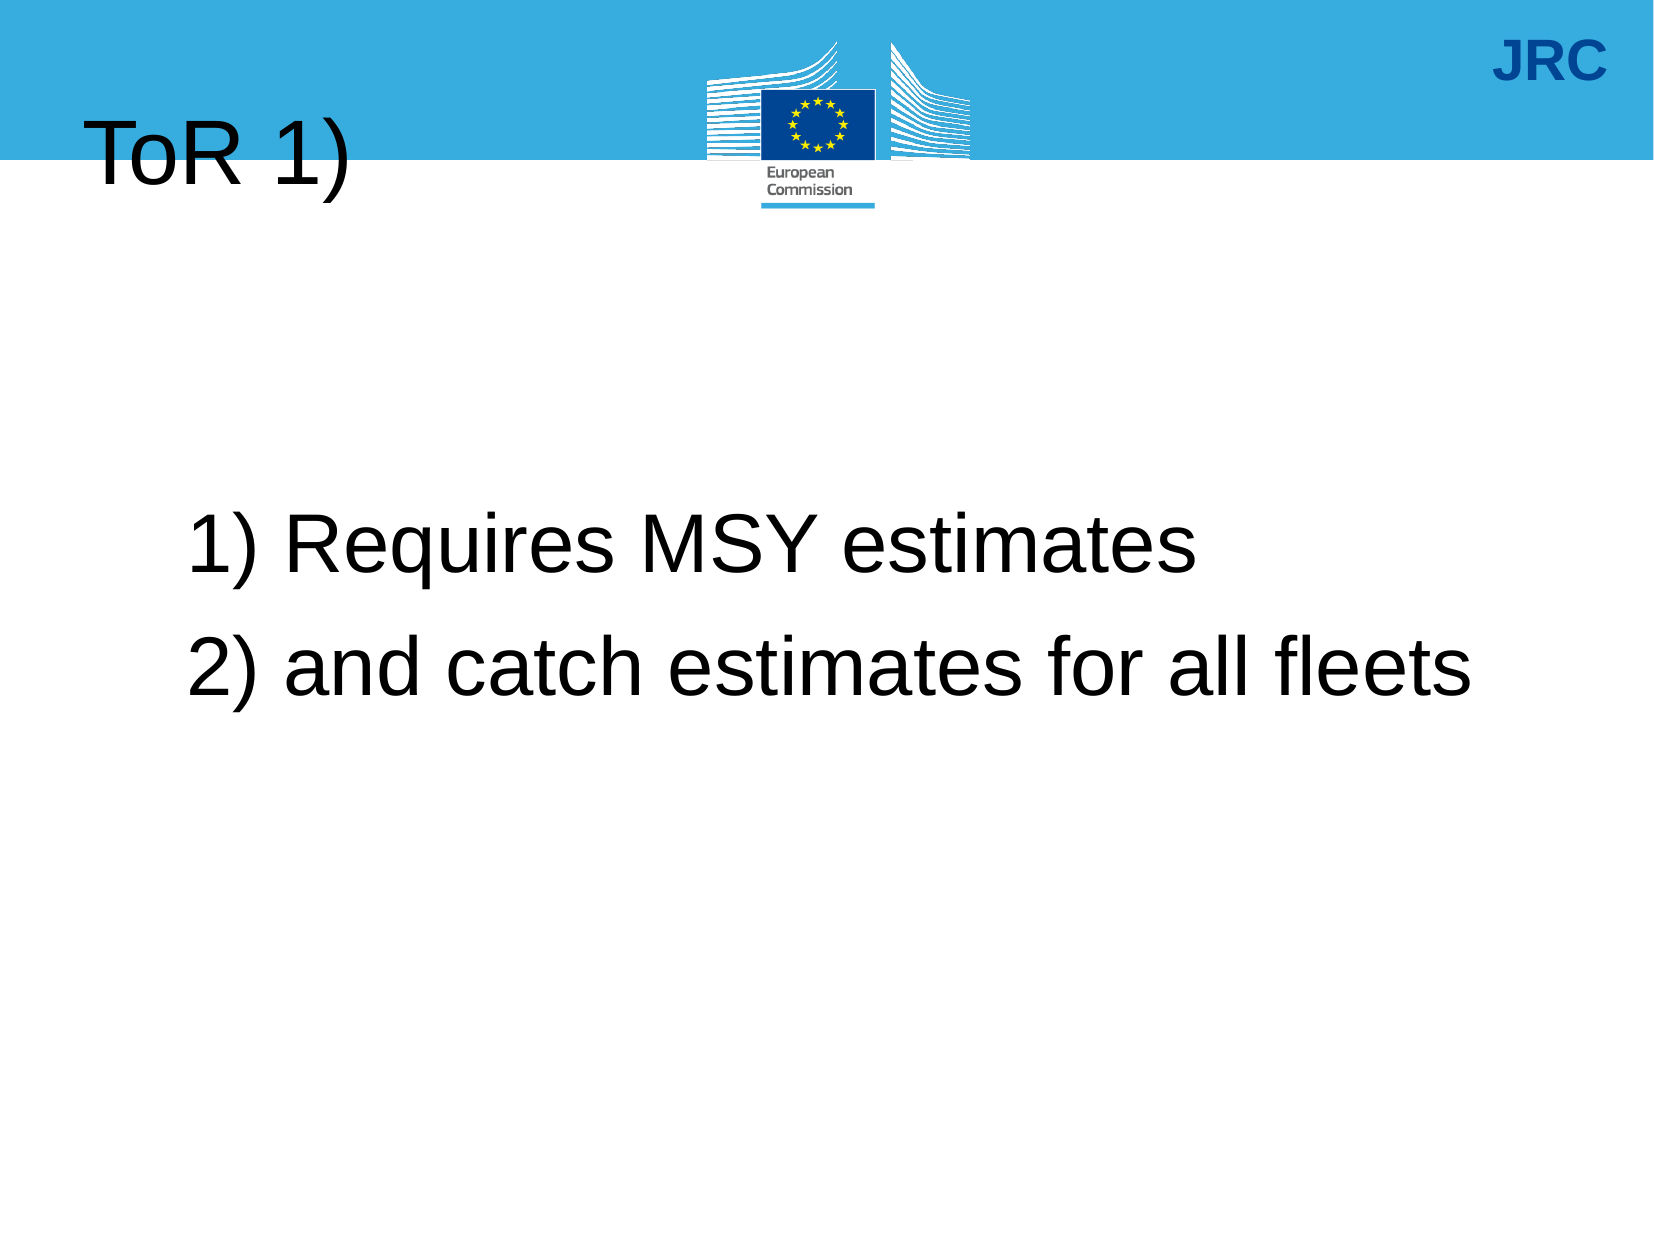

JRC
ToR 1)
# 1) Requires MSY estimates
 2) and catch estimates for all fleets